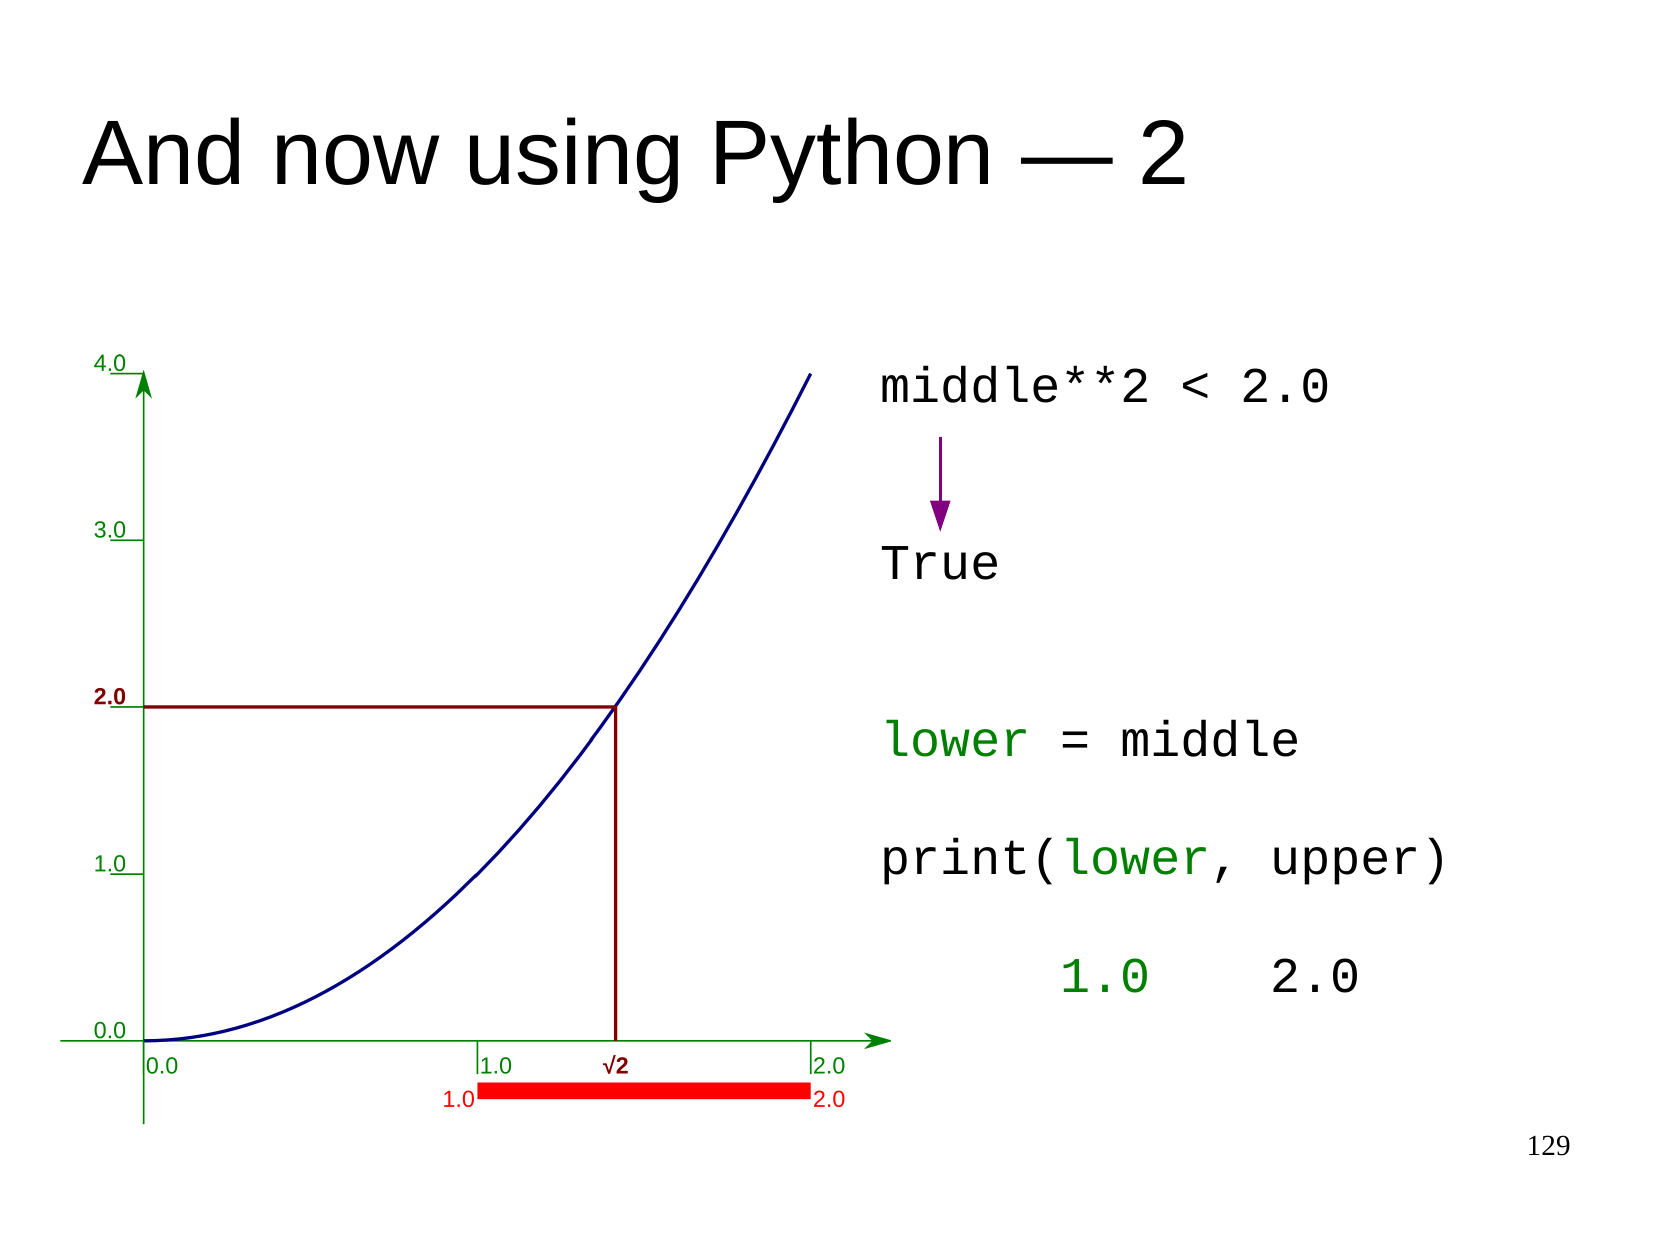

# And now using Python — 2
middle**2 < 2.0
True
lower = middle
print(lower, upper)
1.0
2.0
129